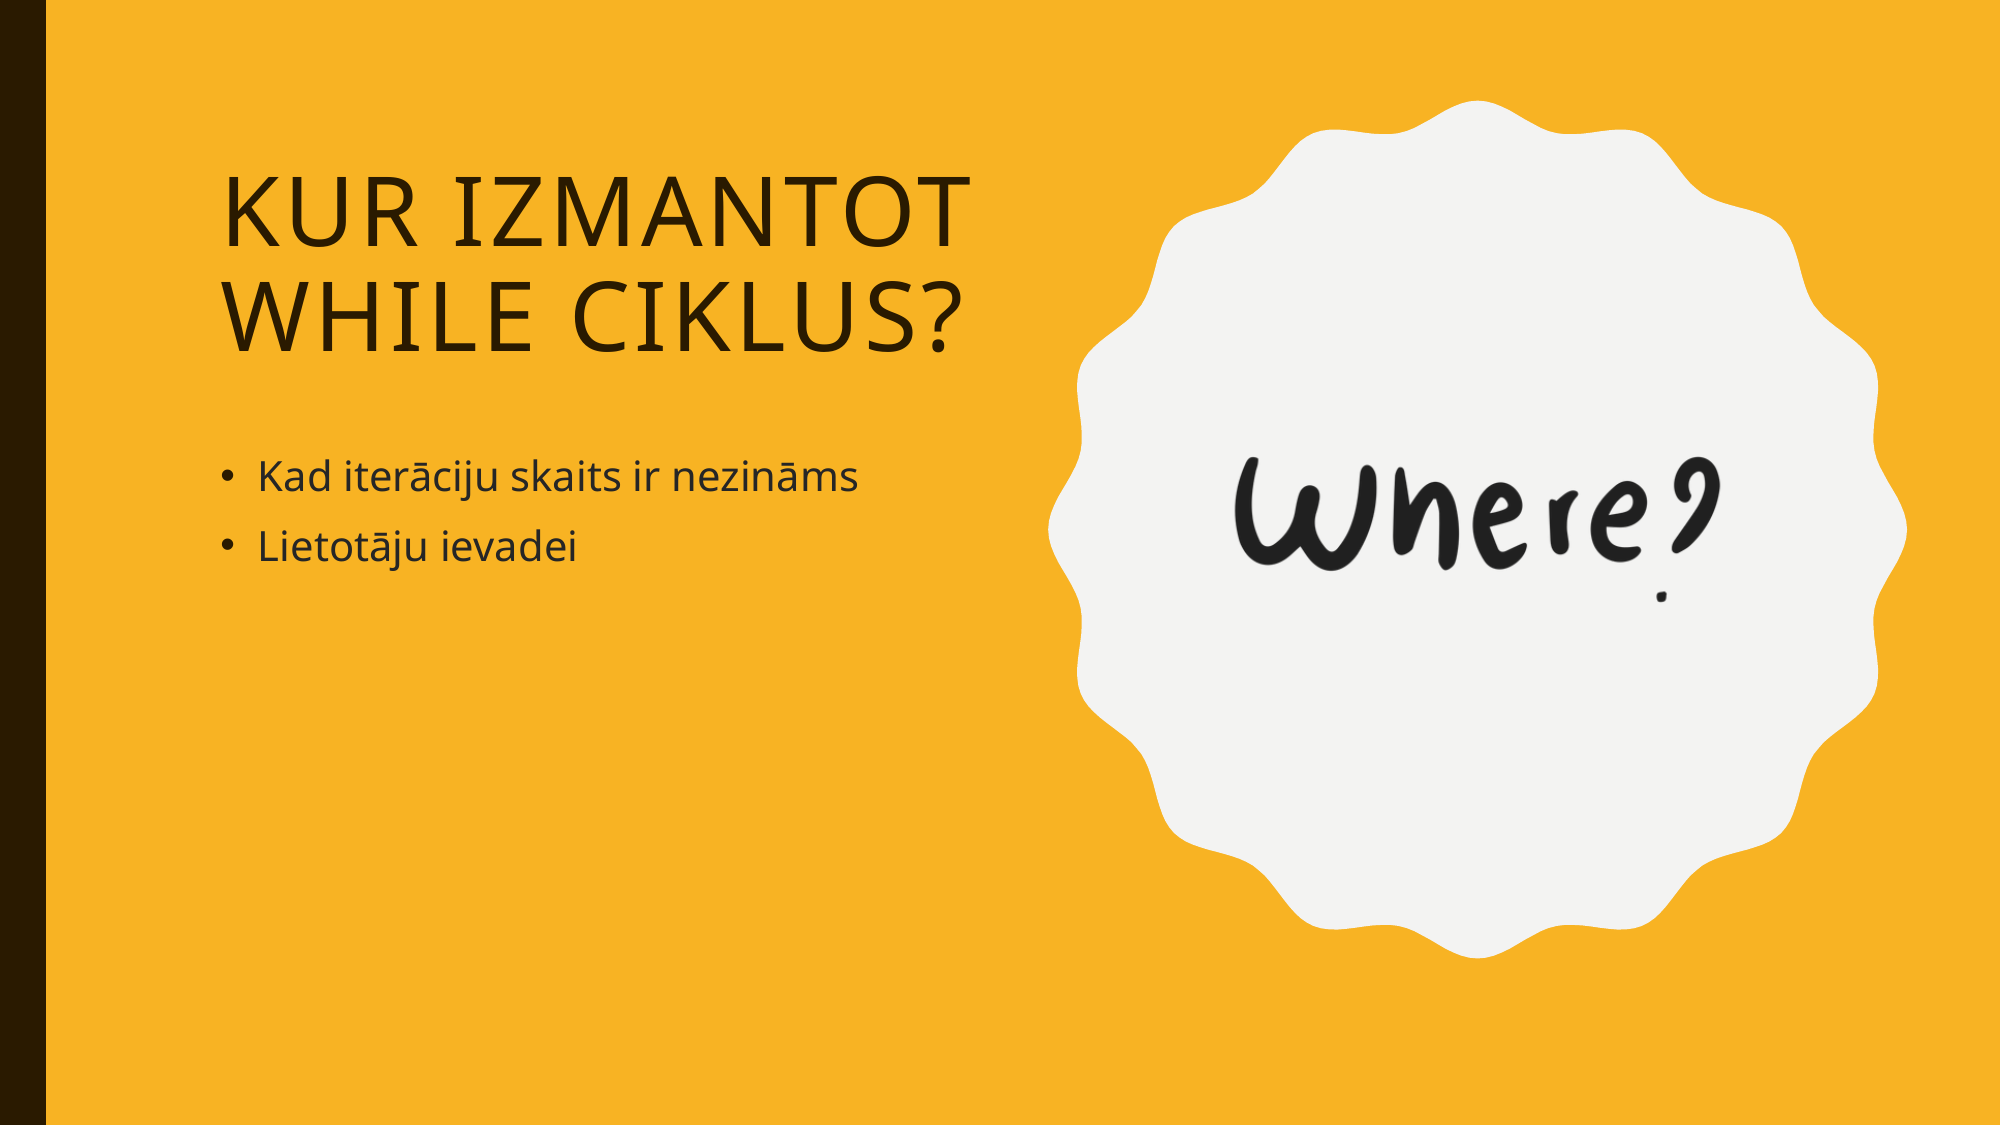

# Kur izmantot while ciklus?
Kad iterāciju skaits ir nezināms
Lietotāju ievadei